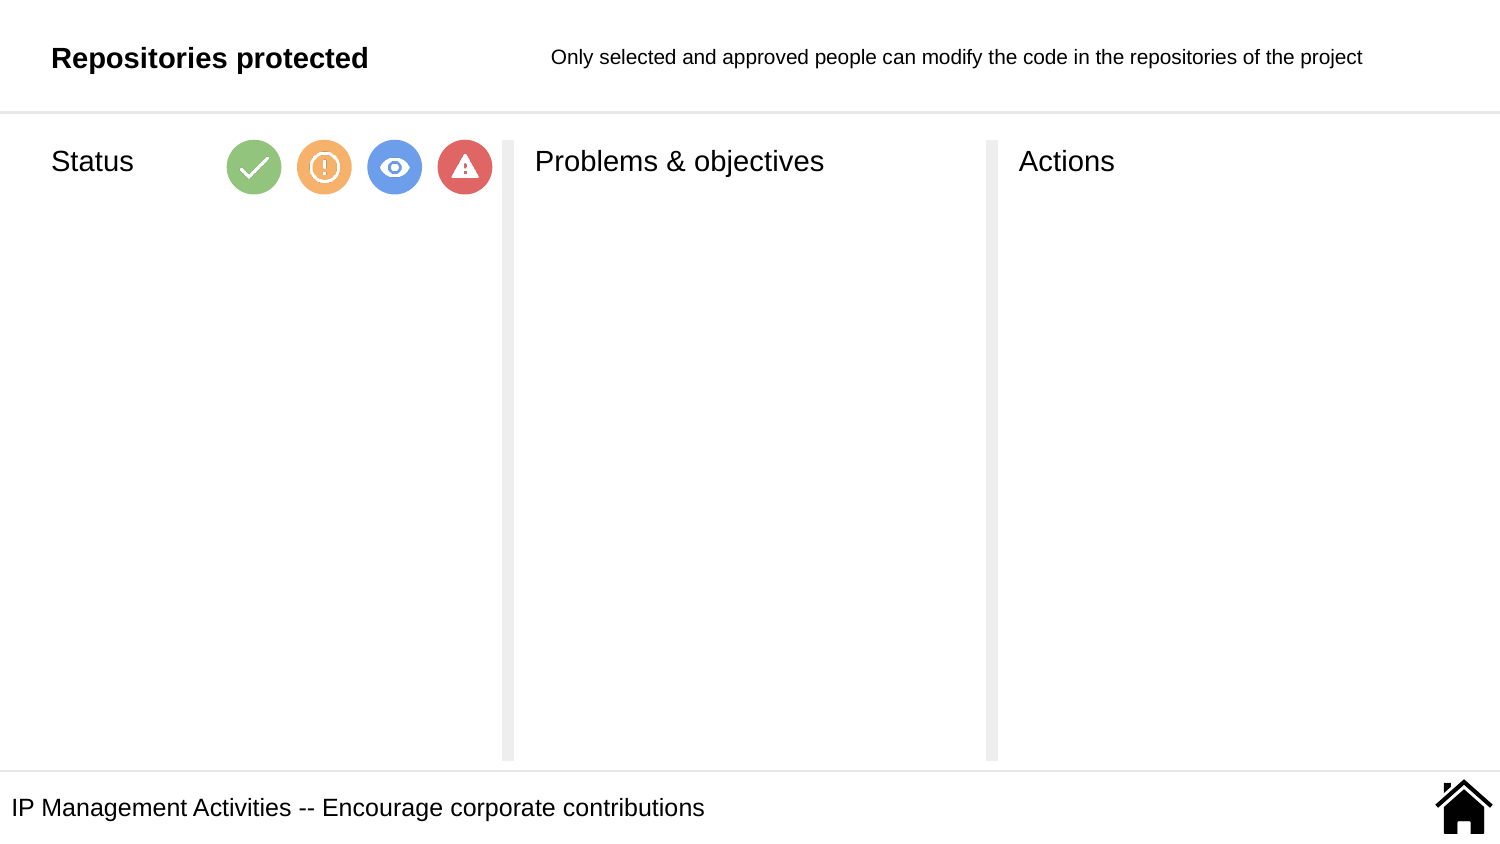

Repositories protected
Only selected and approved people can modify the code in the repositories of the project
# Status
Problems & objectives
Actions
IP Management Activities -- Encourage corporate contributions